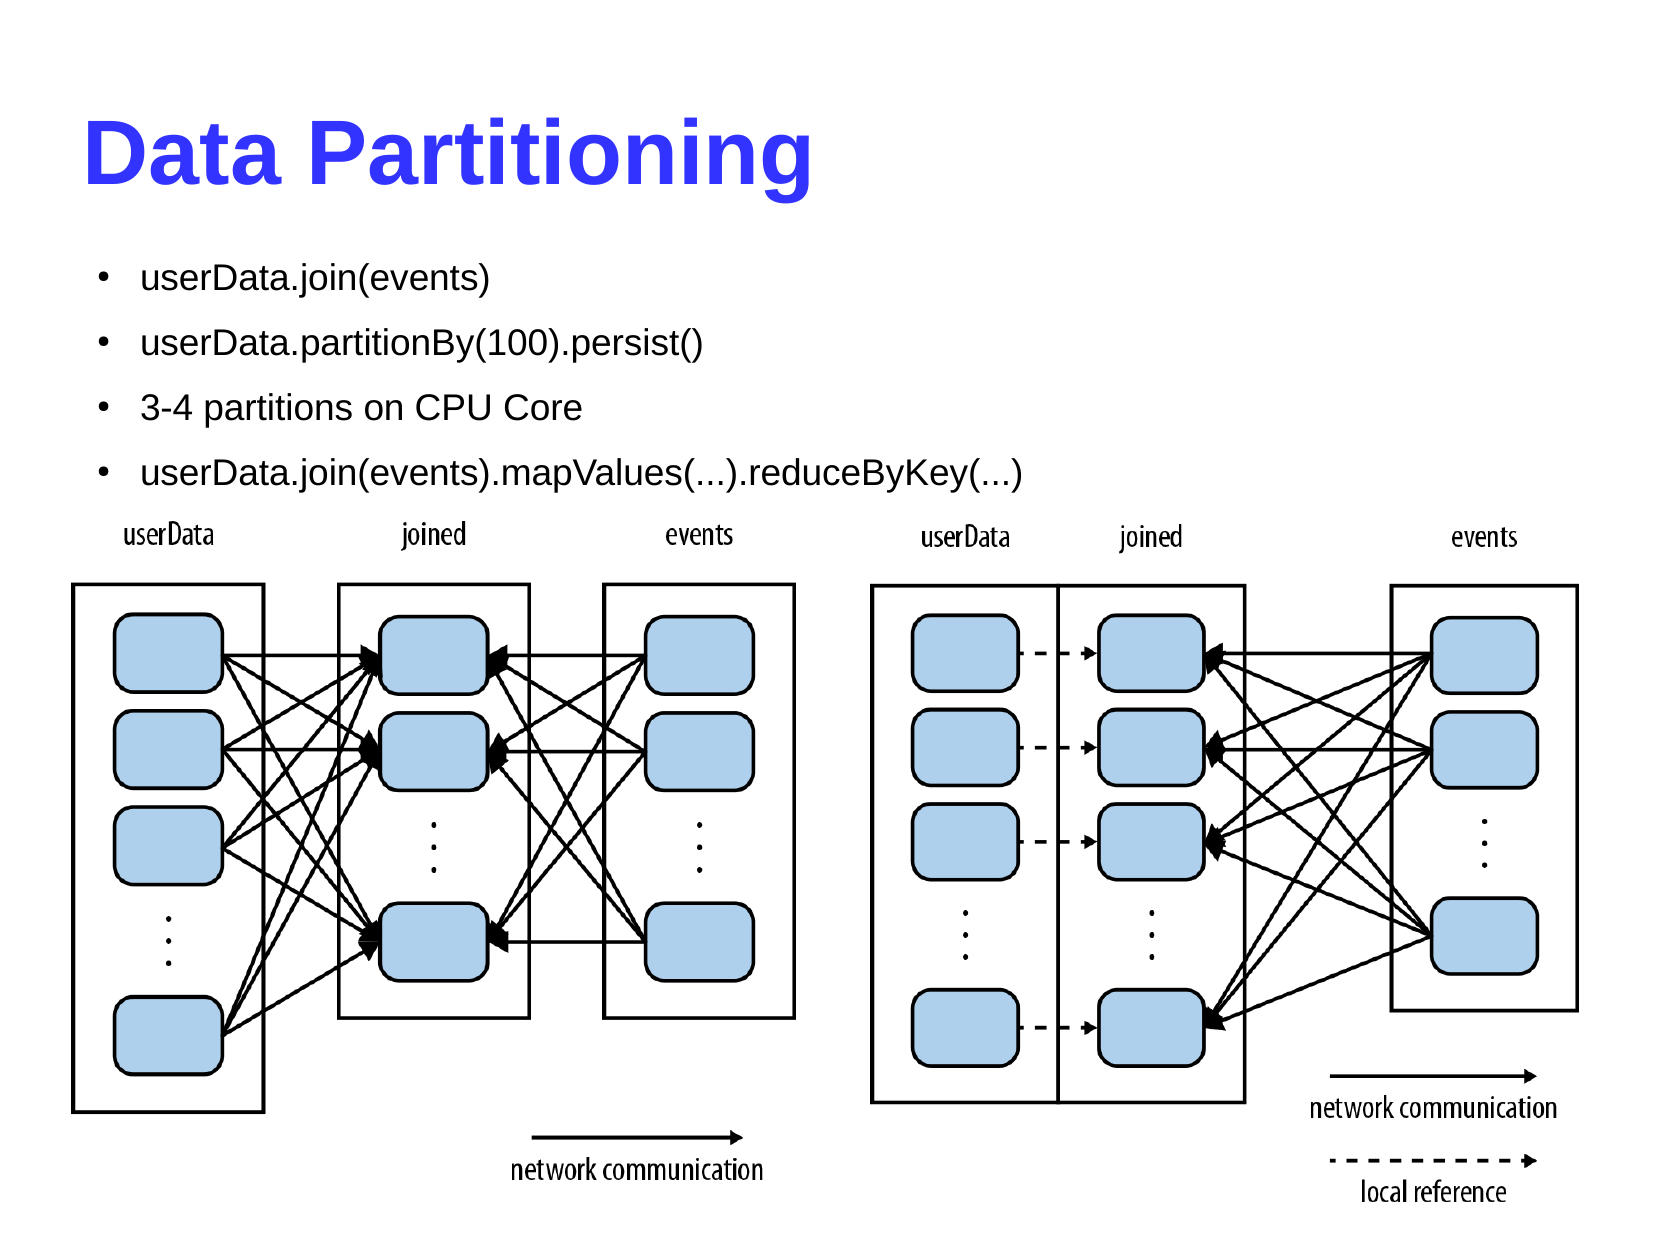

# Data Partitioning
userData.join(events)
userData.partitionBy(100).persist()
3-4 partitions on CPU Core
userData.join(events).mapValues(...).reduceByKey(...)